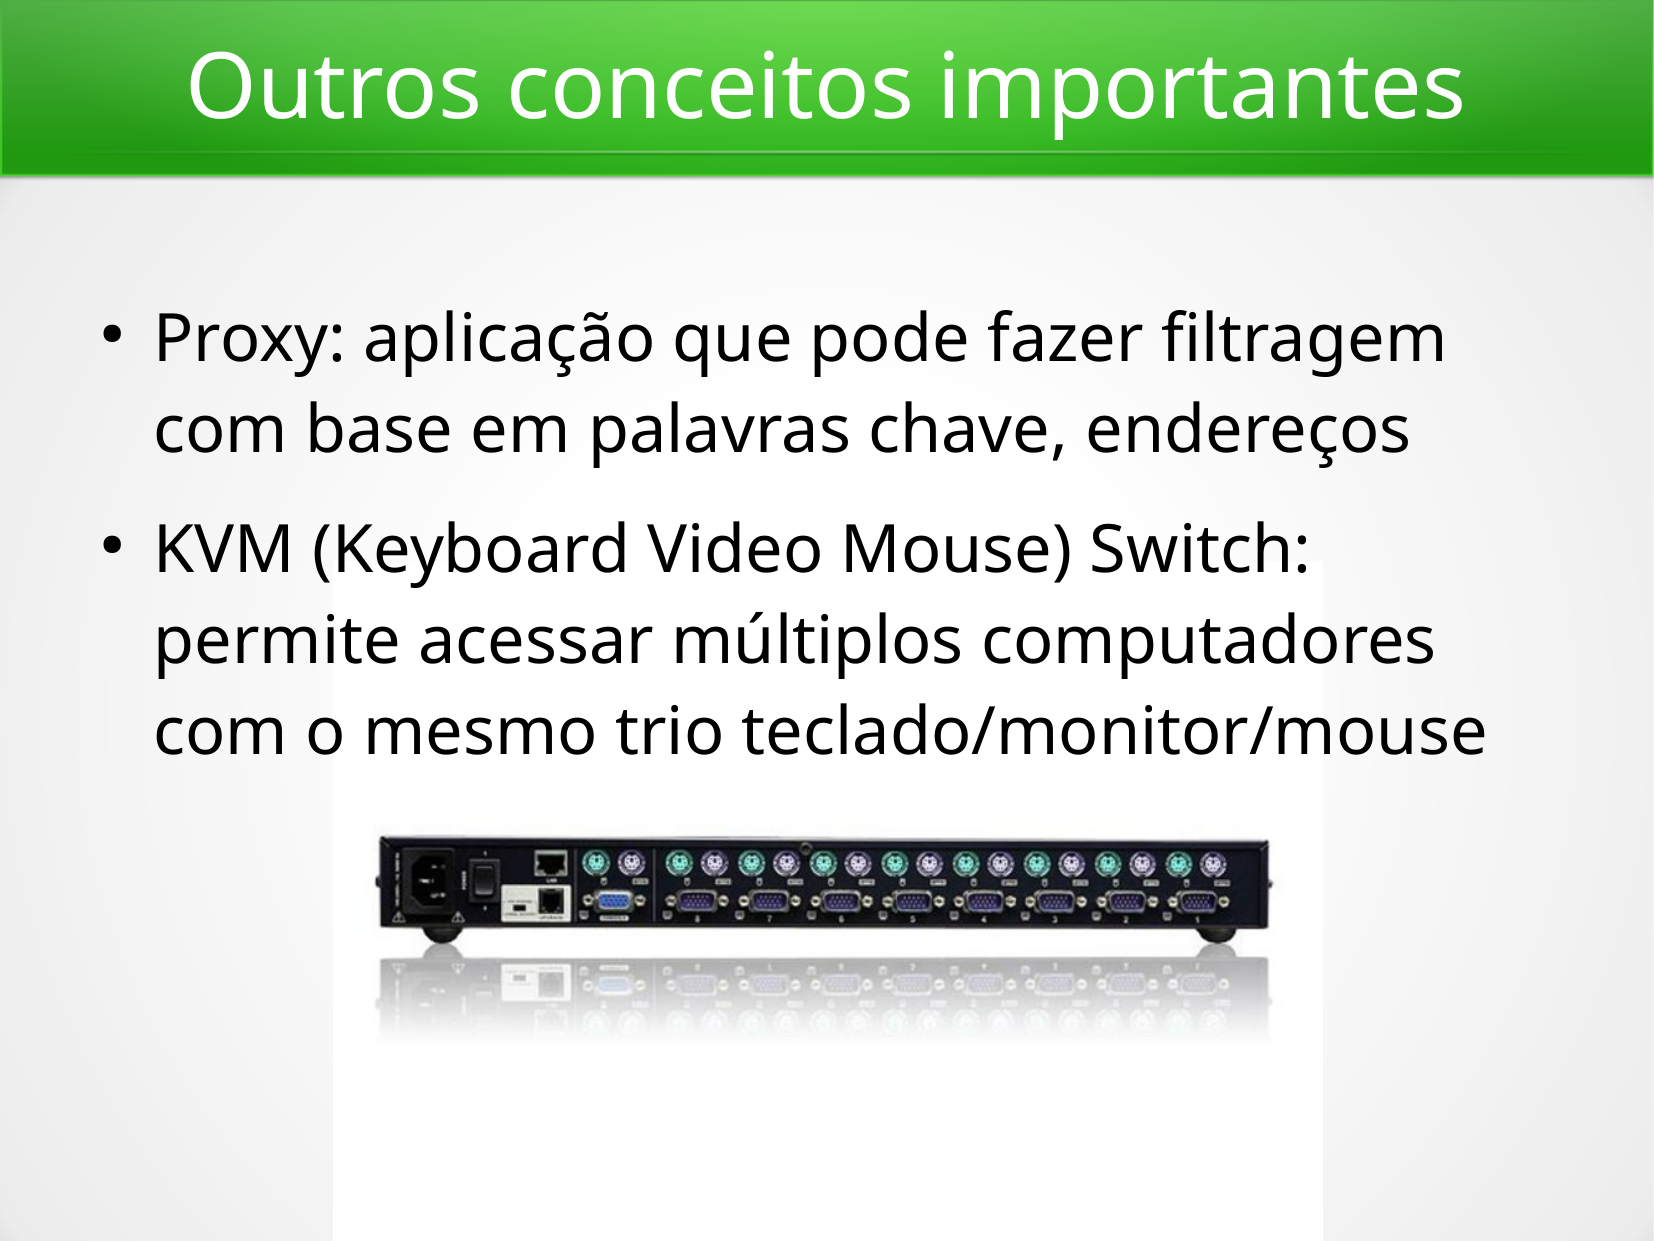

# Outros conceitos importantes
Proxy: aplicação que pode fazer filtragem com base em palavras chave, endereços
KVM (Keyboard Video Mouse) Switch: permite acessar múltiplos computadores com o mesmo trio teclado/monitor/mouse